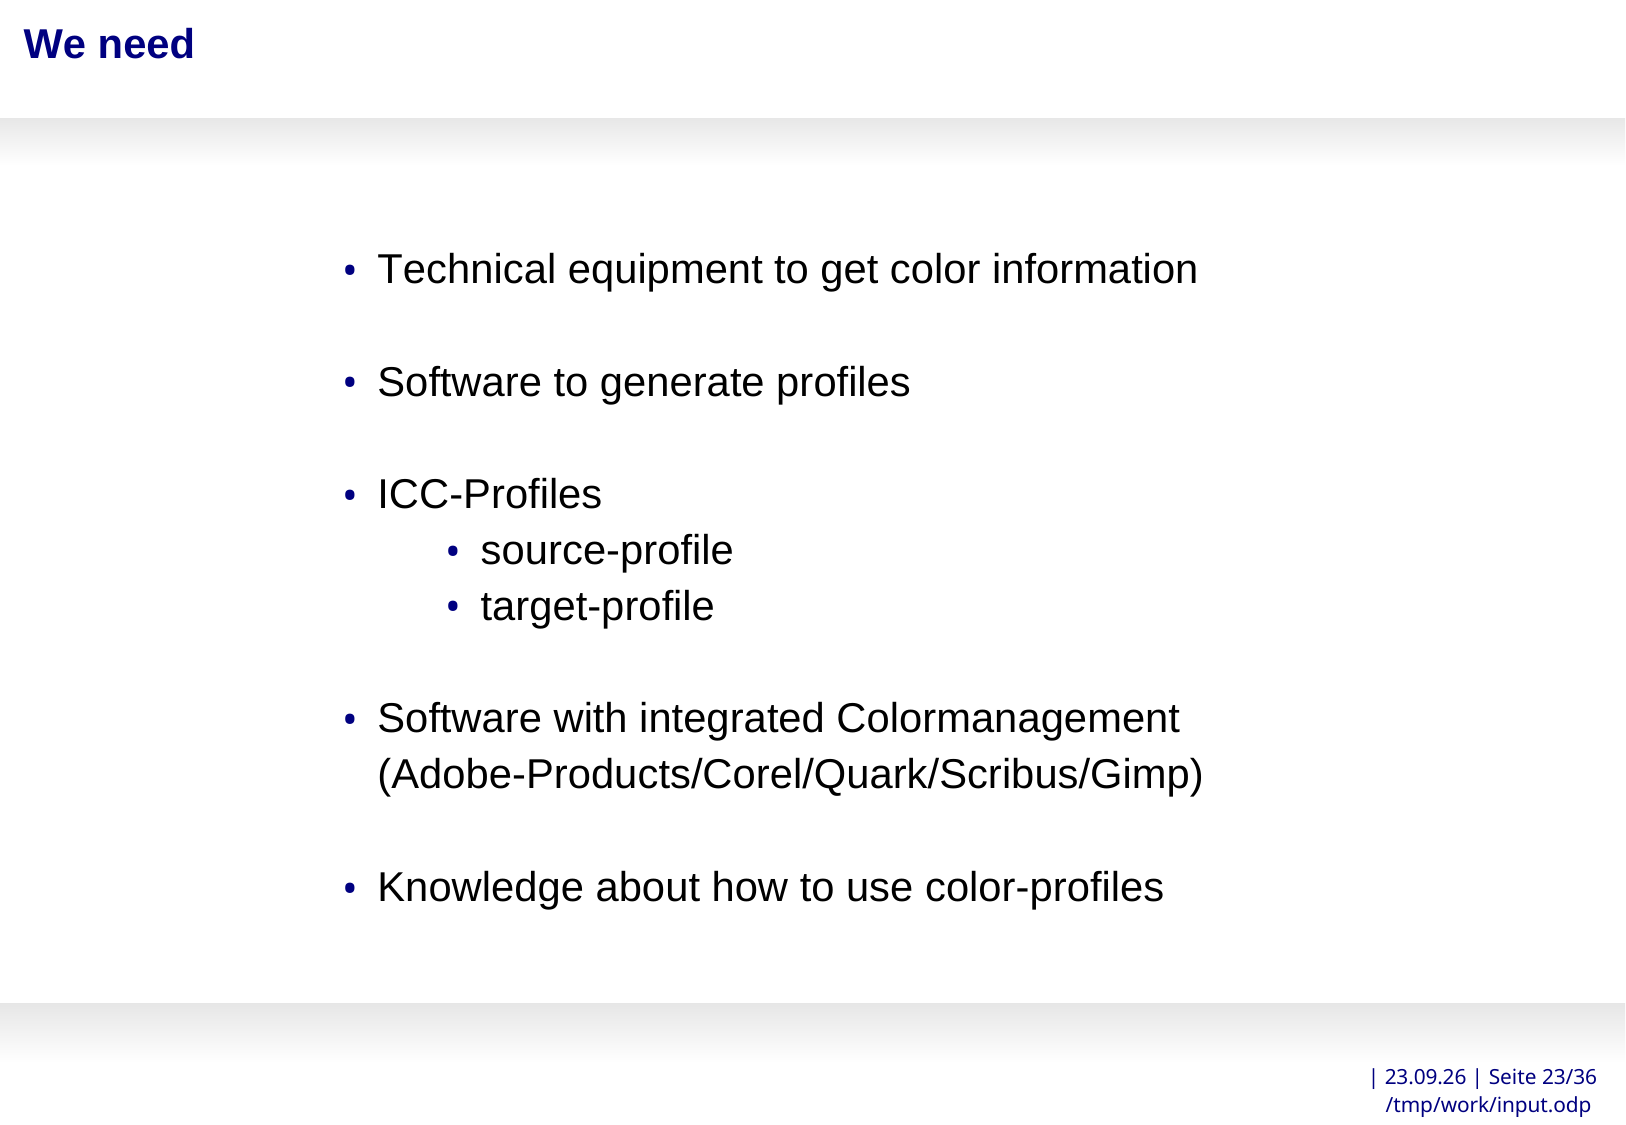

# We need
Technical equipment to get color information
Software to generate profiles
ICC-Profiles
source-profile
target-profile
Software with integrated Colormanagement (Adobe-Products/Corel/Quark/Scribus/Gimp)
Knowledge about how to use color-profiles